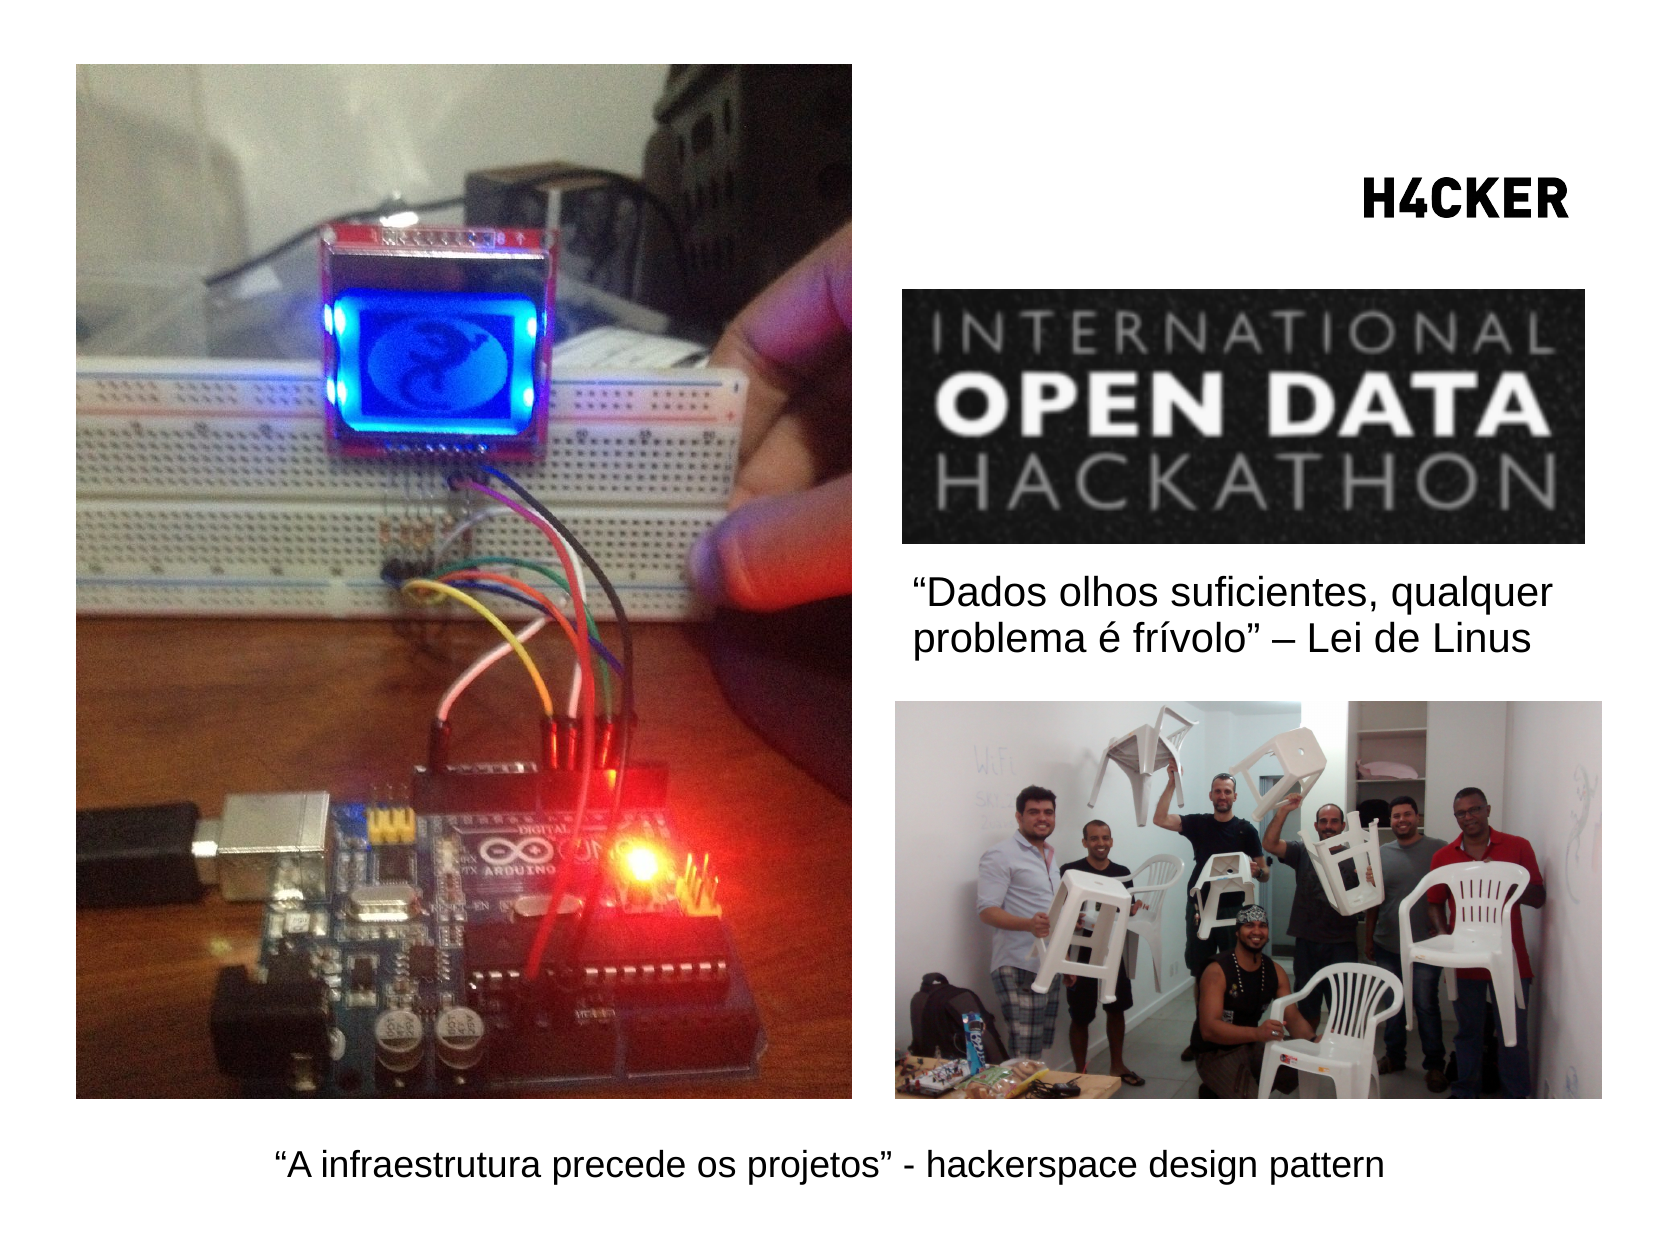

“Dados olhos suficientes, qualquer problema é frívolo” – Lei de Linus
“A infraestrutura precede os projetos” - hackerspace design pattern